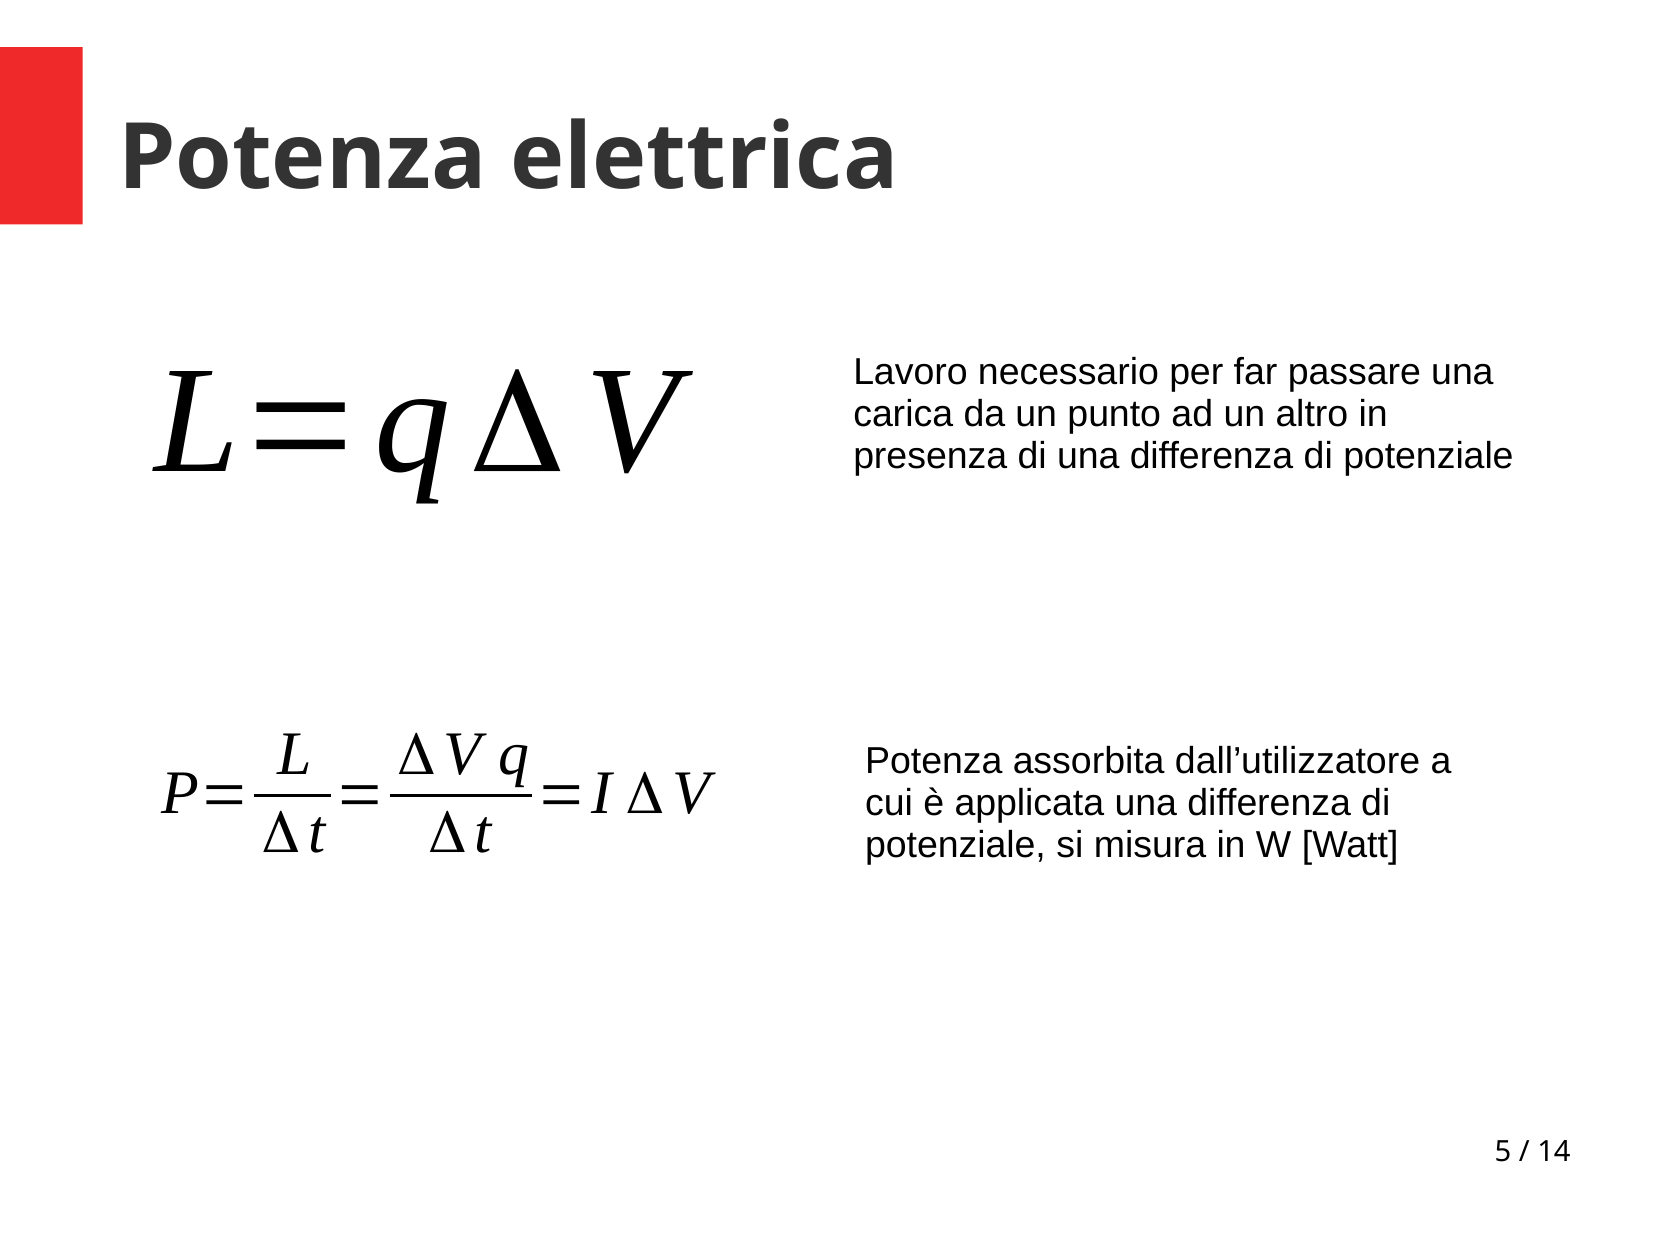

# Potenza elettrica
Lavoro necessario per far passare una carica da un punto ad un altro in presenza di una differenza di potenziale
Potenza assorbita dall’utilizzatore a cui è applicata una differenza di potenziale, si misura in W [Watt]
5